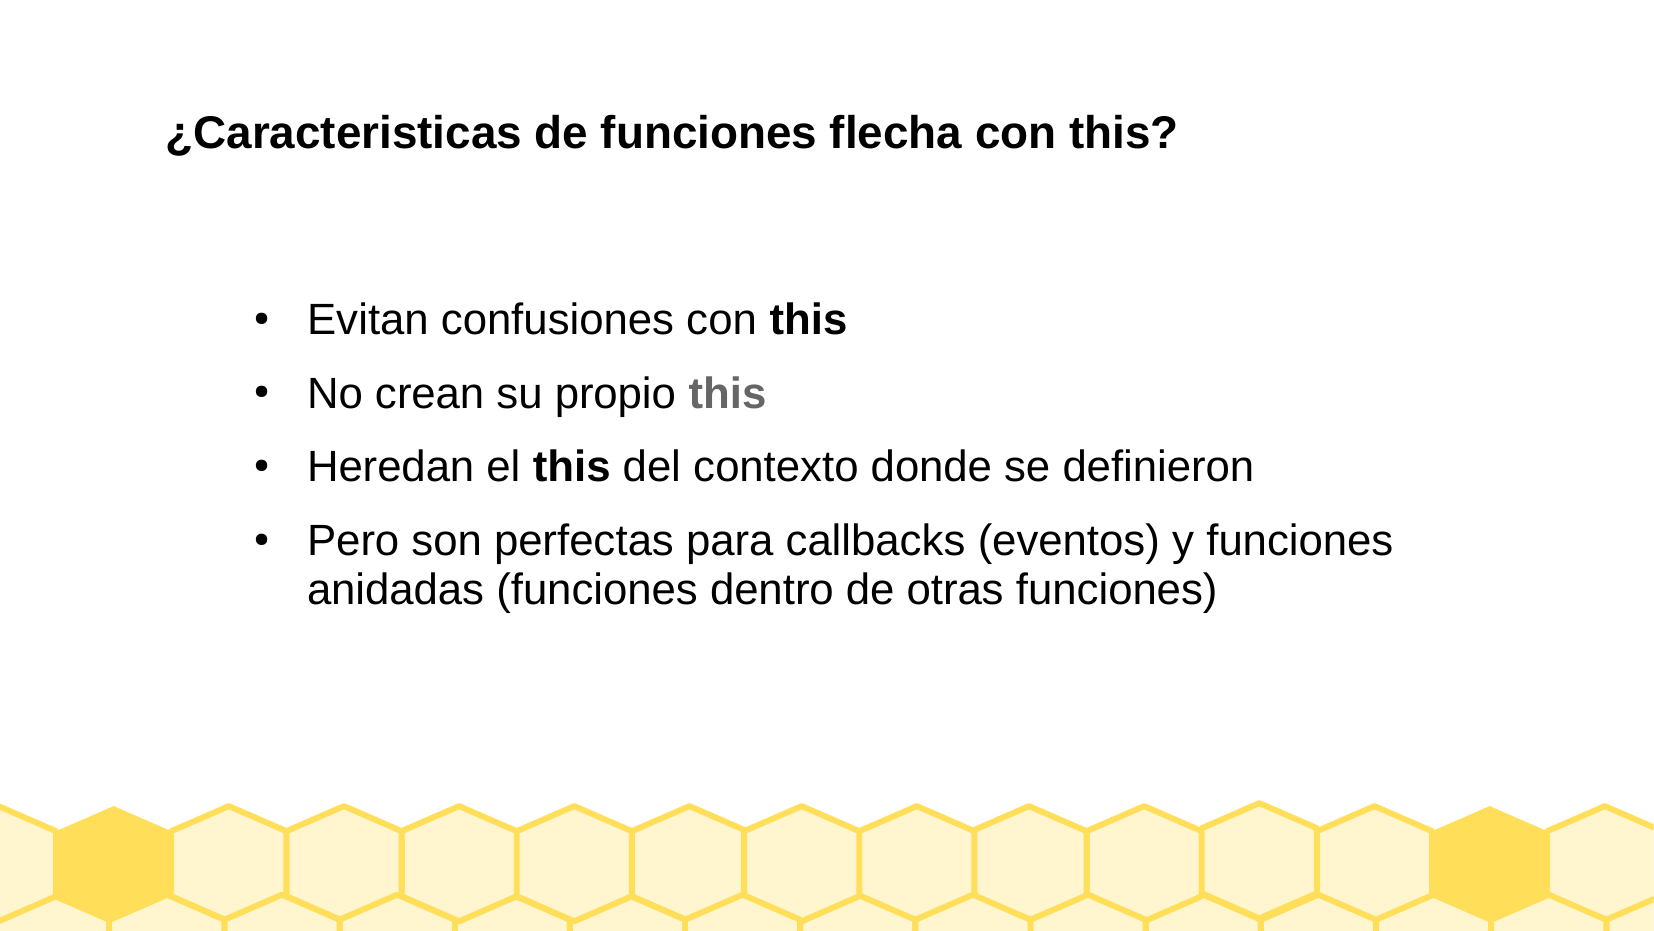

# ¿Caracteristicas de funciones flecha con this?
Evitan confusiones con this
No crean su propio this
Heredan el this del contexto donde se definieron
Pero son perfectas para callbacks (eventos) y funciones anidadas (funciones dentro de otras funciones)